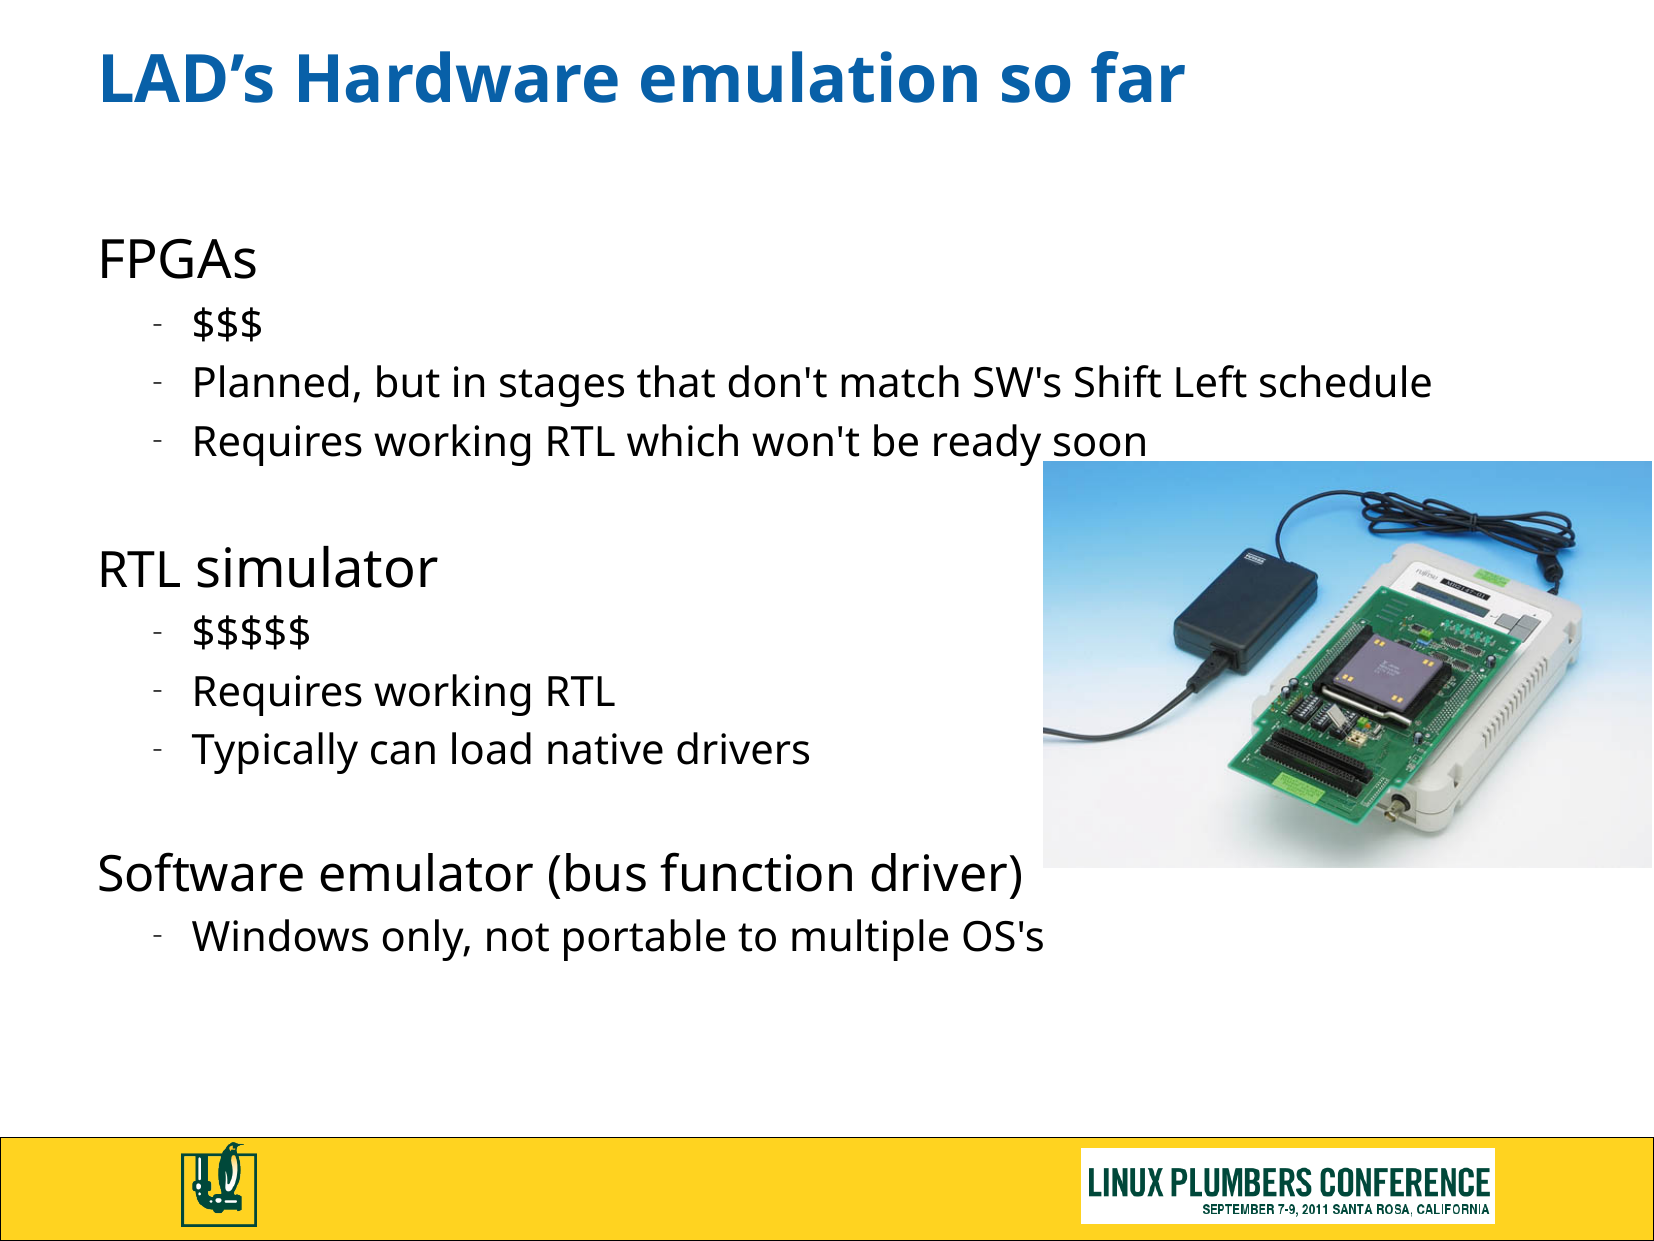

# LAD’s Hardware emulation so far
FPGAs
$$$
Planned, but in stages that don't match SW's Shift Left schedule
Requires working RTL which won't be ready soon
RTL simulator
$$$$$
Requires working RTL
Typically can load native drivers
Software emulator (bus function driver)
Windows only, not portable to multiple OS's